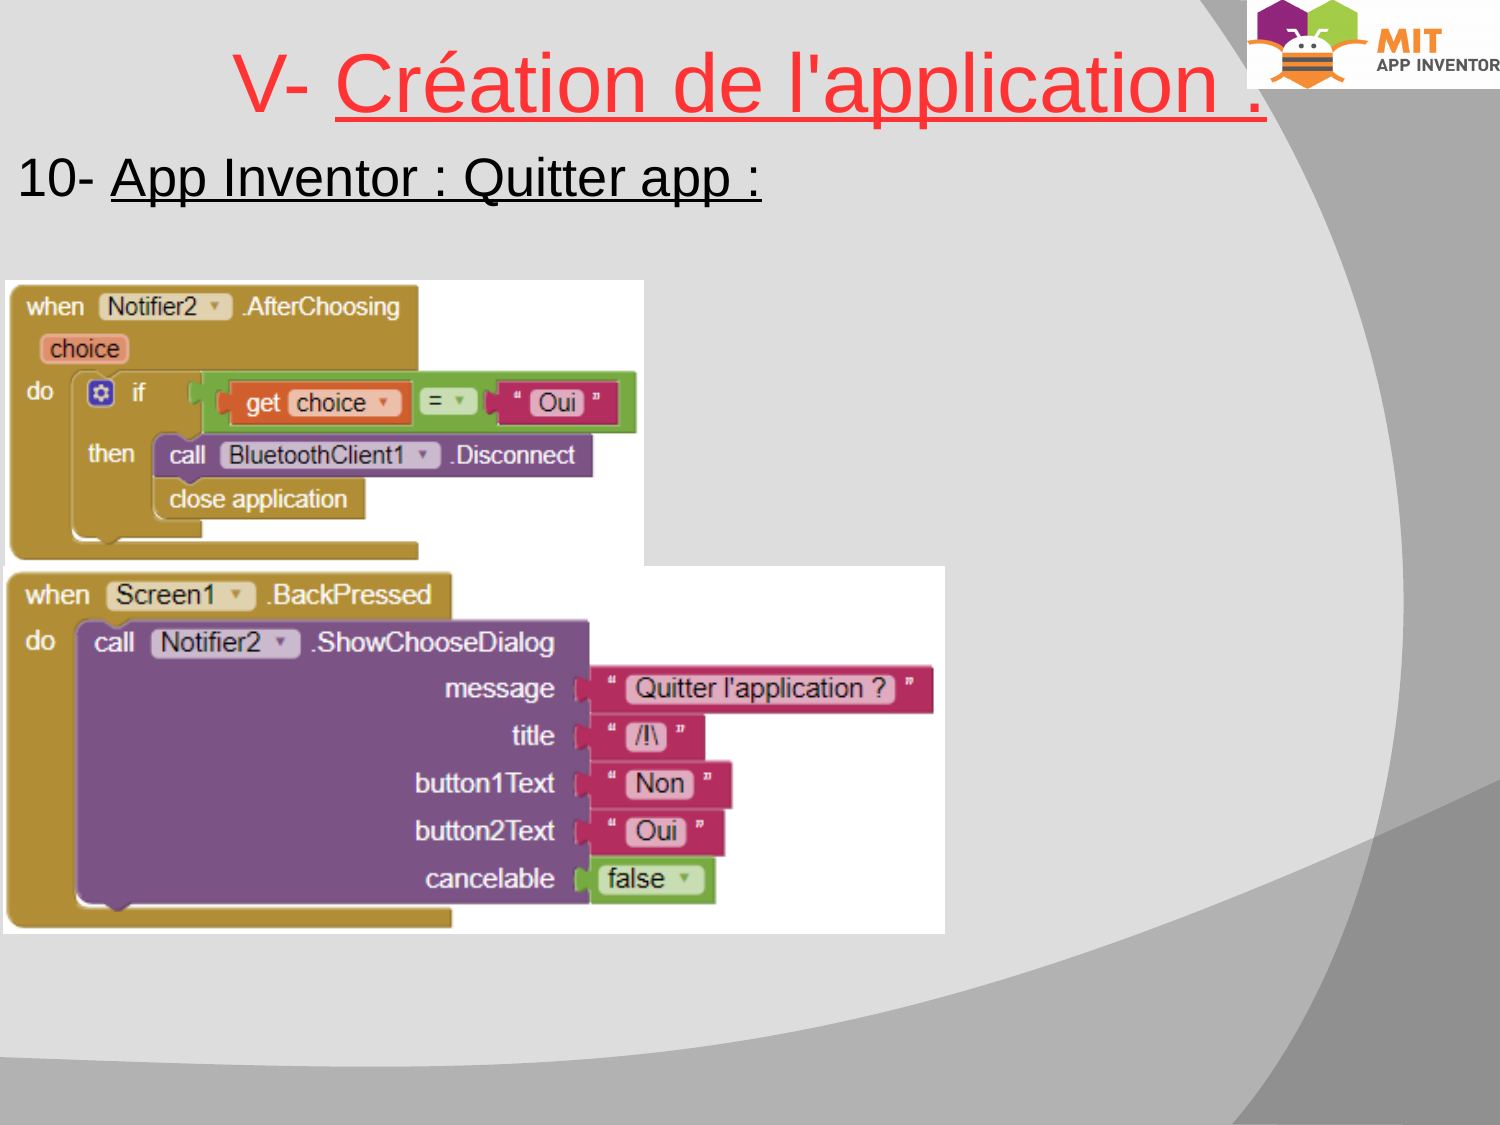

V- Création de l'application :
10- App Inventor : Quitter app :